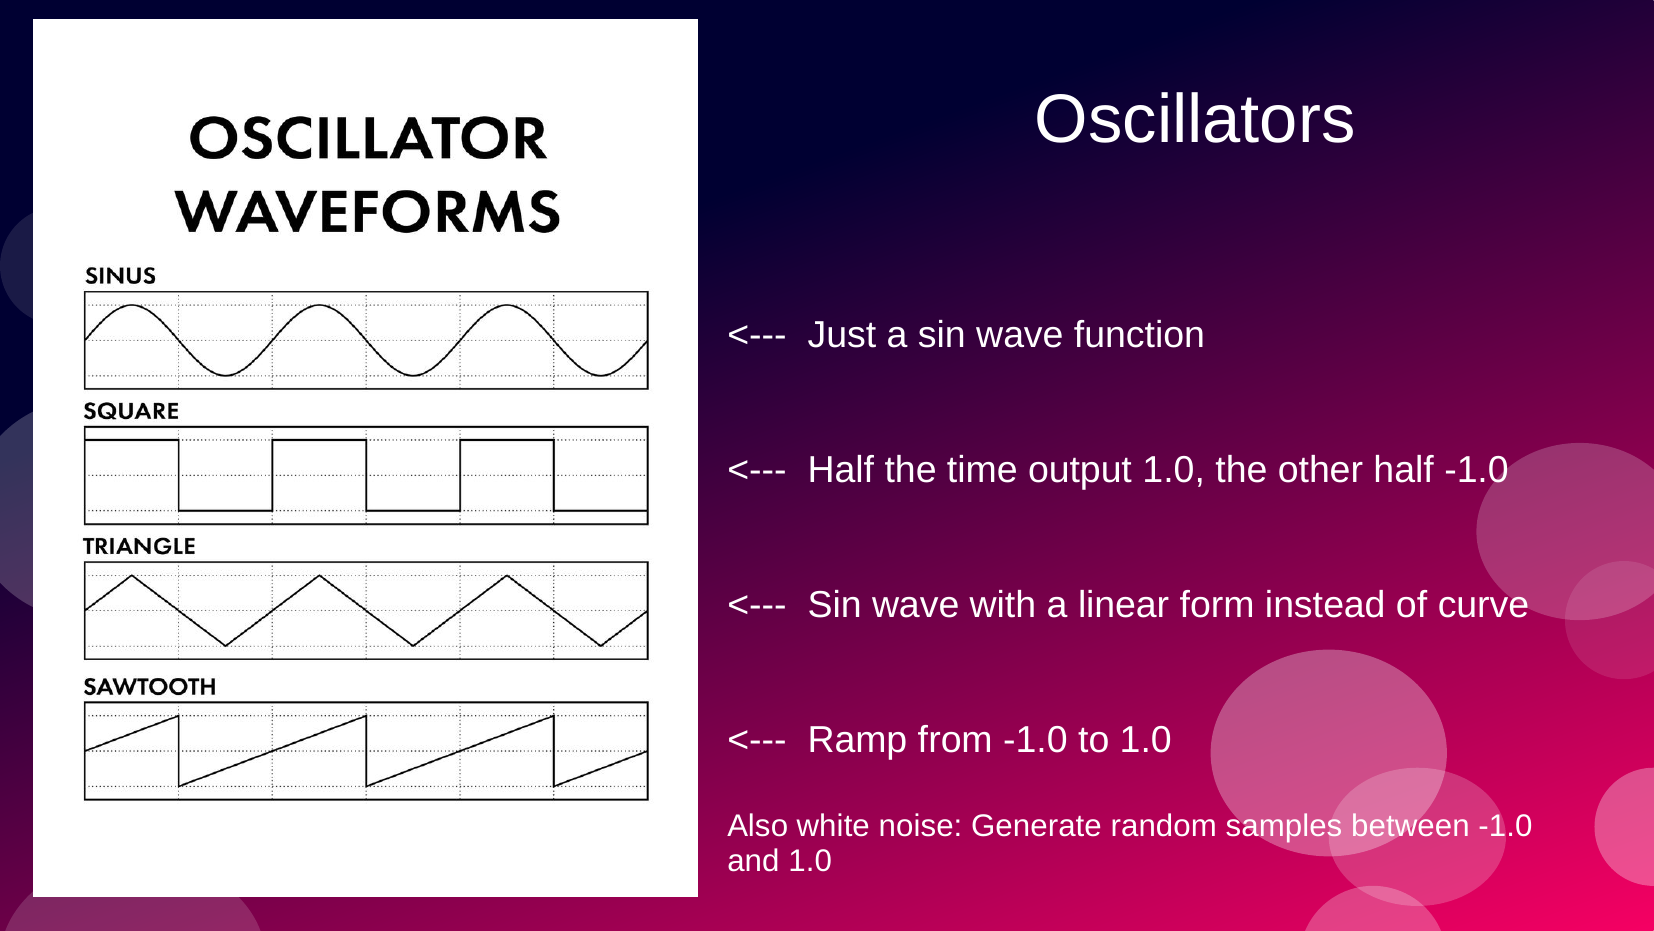

# Oscillators
<--- Just a sin wave function
<--- Half the time output 1.0, the other half -1.0
<--- Sin wave with a linear form instead of curve
<--- Ramp from -1.0 to 1.0
Also white noise: Generate random samples between -1.0 and 1.0